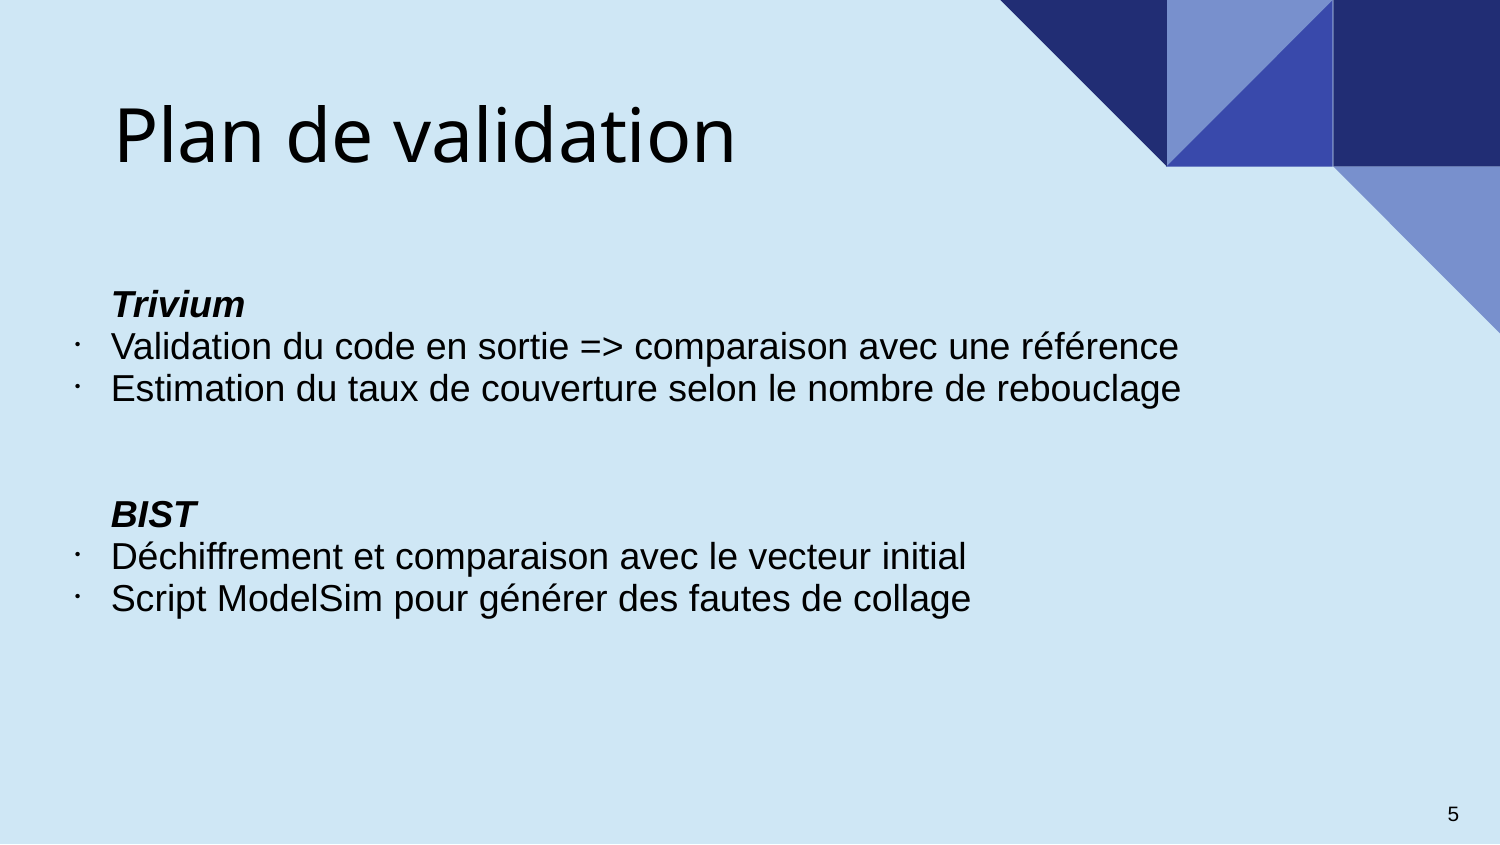

# Plan de validation
Trivium
Validation du code en sortie => comparaison avec une référence
Estimation du taux de couverture selon le nombre de rebouclage
BIST
Déchiffrement et comparaison avec le vecteur initial
Script ModelSim pour générer des fautes de collage
5